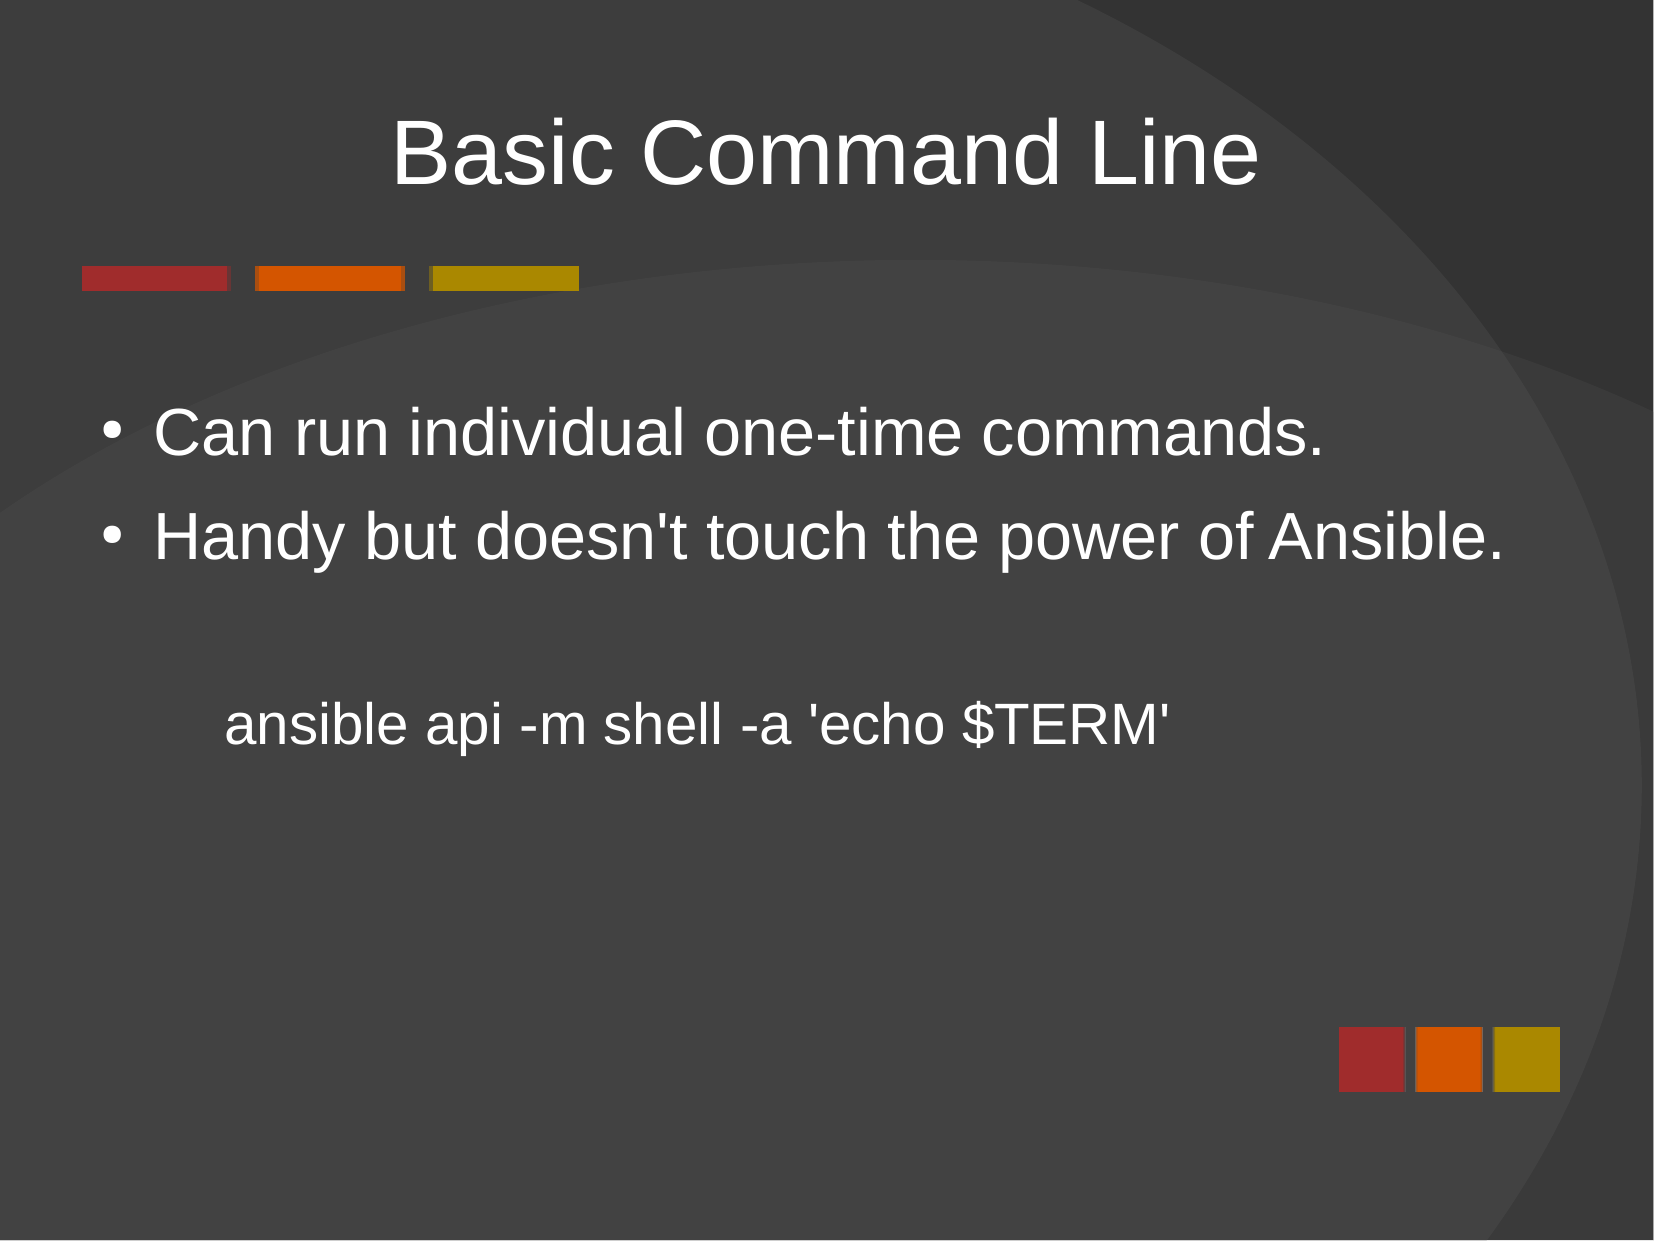

# Basic Command Line
Can run individual one-time commands.
Handy but doesn't touch the power of Ansible.
ansible api -m shell -a 'echo $TERM'